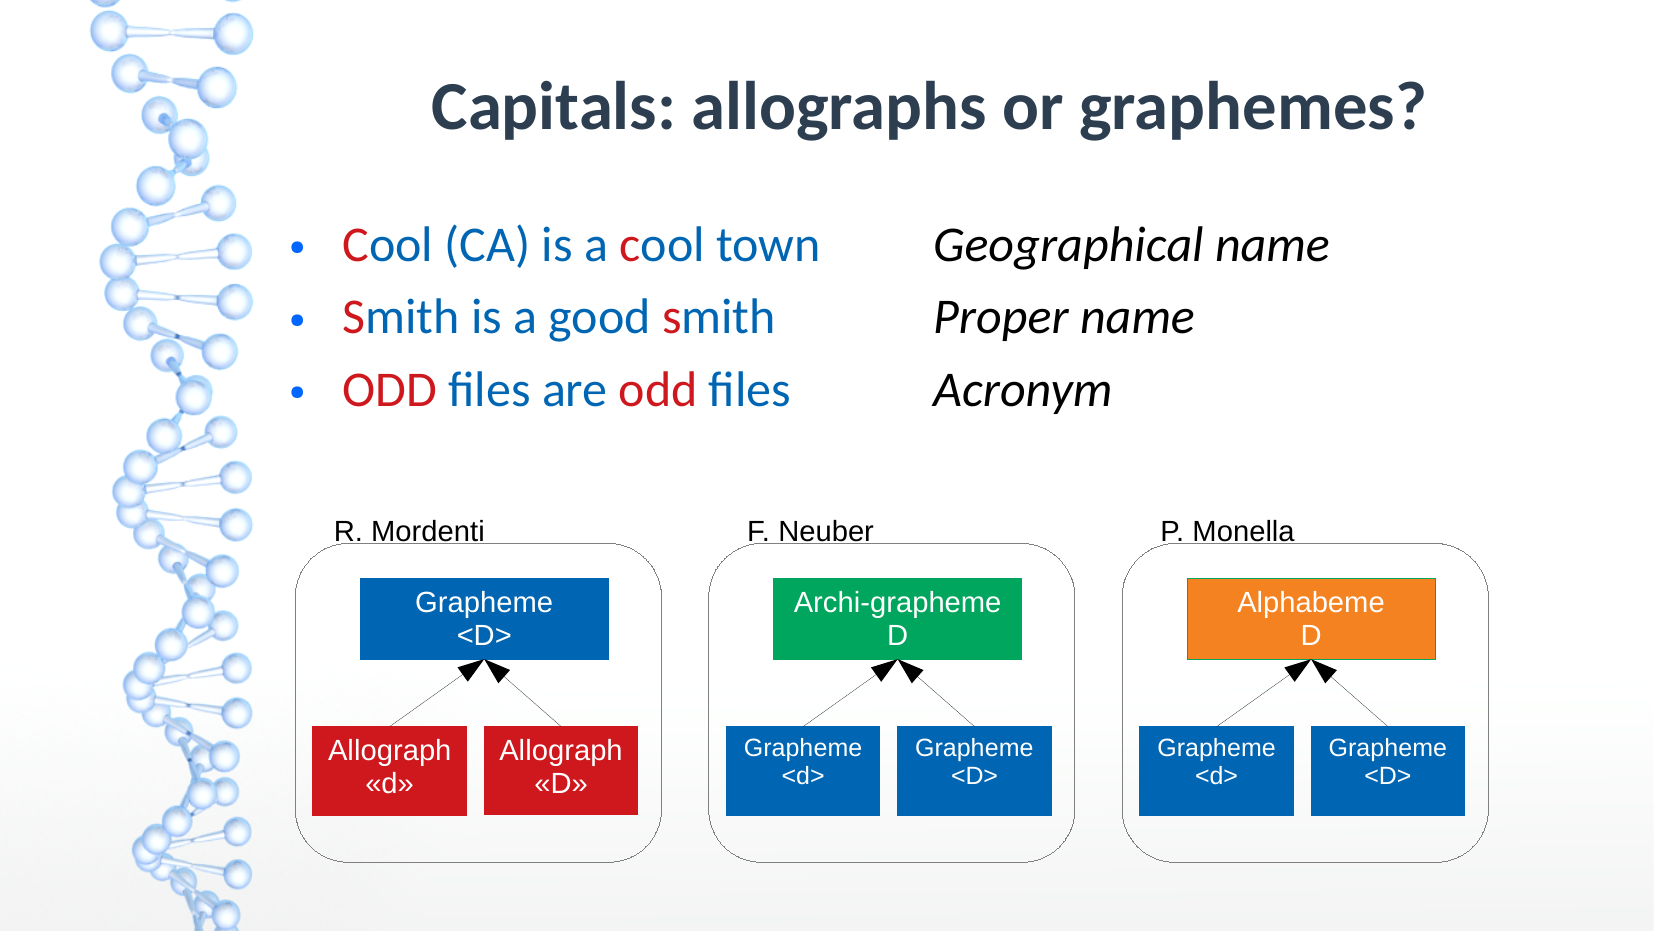

# Capitals: allographs or graphemes?
Cool (CA) is a cool town		Geographical name
Smith is a good smith			Proper name
ODD files are odd files		Acronym
R. Mordenti
F. Neuber
P. Monella
Grapheme
<D>
Archi-grapheme D
Alphabeme
D
Allograph
«D»
Allograph
«d»
Grapheme
<D>
Grapheme
<d>
Grapheme
<D>
Grapheme
<d>